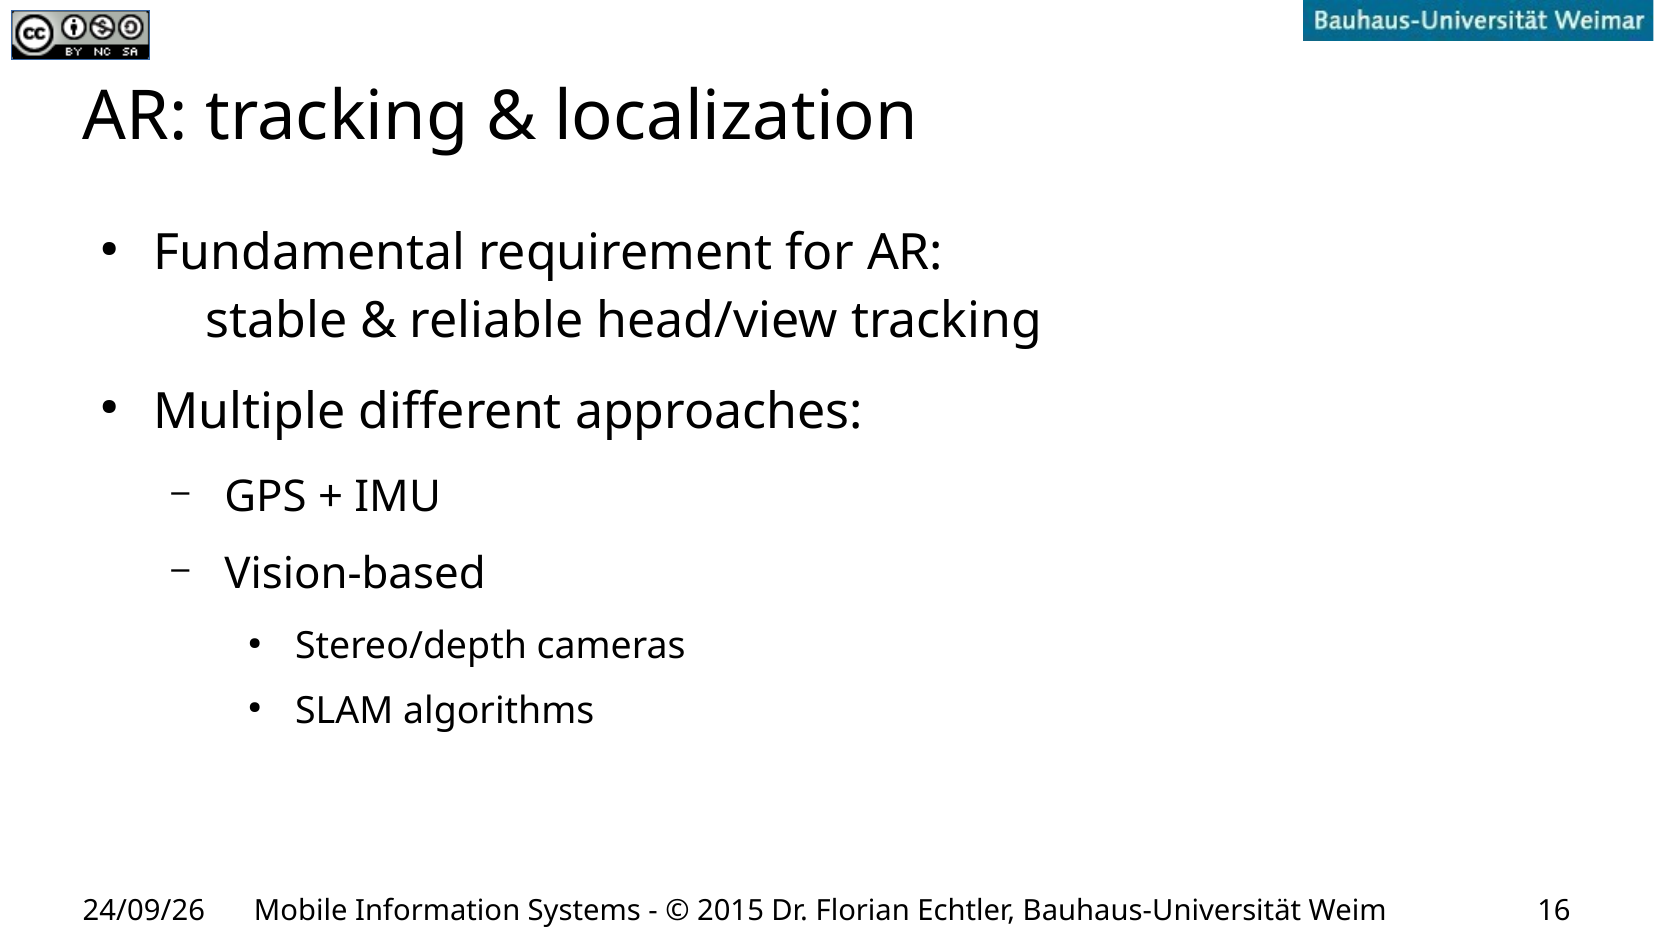

# AR: tracking & localization
Fundamental requirement for AR: stable & reliable head/view tracking
Multiple different approaches:
GPS + IMU
Vision-based
Stereo/depth cameras
SLAM algorithms
Mobile Information Systems - © 2015 Dr. Florian Echtler, Bauhaus-Universität Weimar
16